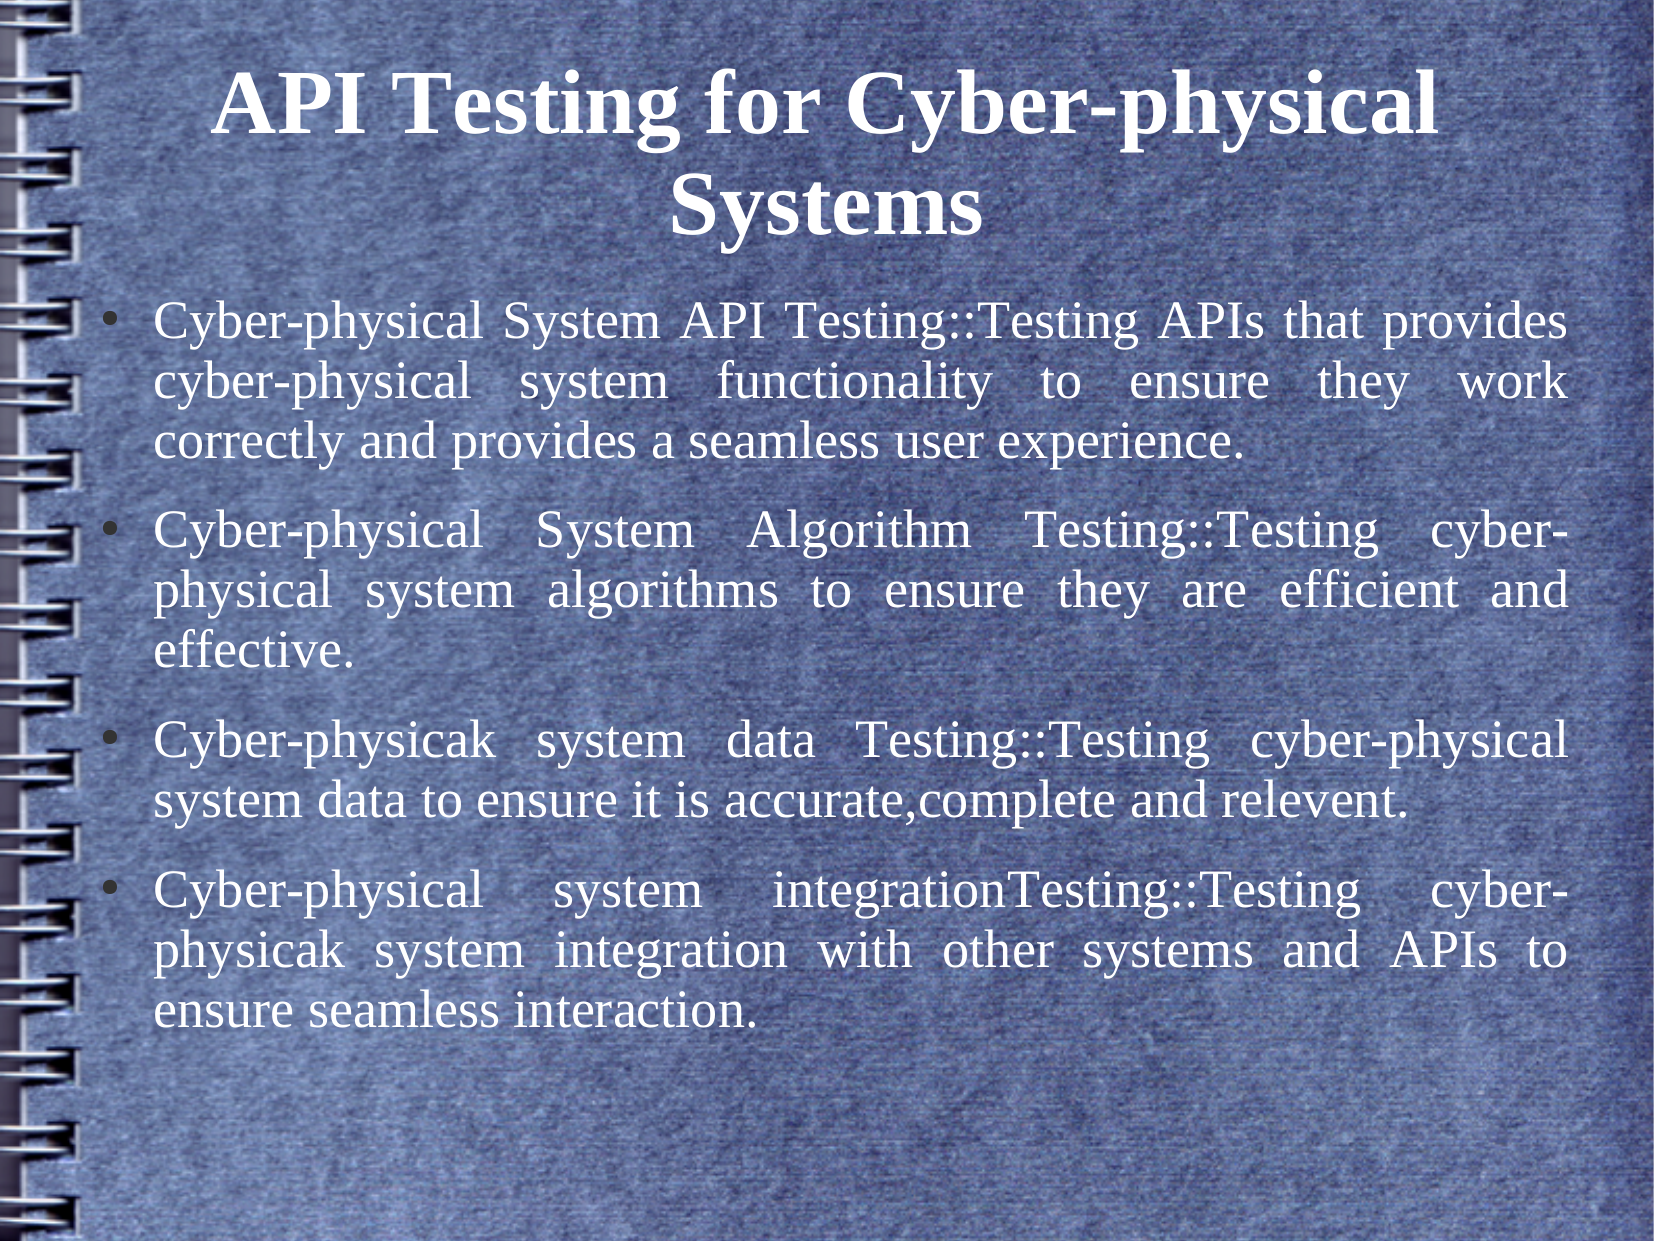

# API Testing for Cyber-physical Systems
Cyber-physical System API Testing::Testing APIs that provides cyber-physical system functionality to ensure they work correctly and provides a seamless user experience.
Cyber-physical System Algorithm Testing::Testing cyber-physical system algorithms to ensure they are efficient and effective.
Cyber-physicak system data Testing::Testing cyber-physical system data to ensure it is accurate,complete and relevent.
Cyber-physical system integrationTesting::Testing cyber-physicak system integration with other systems and APIs to ensure seamless interaction.